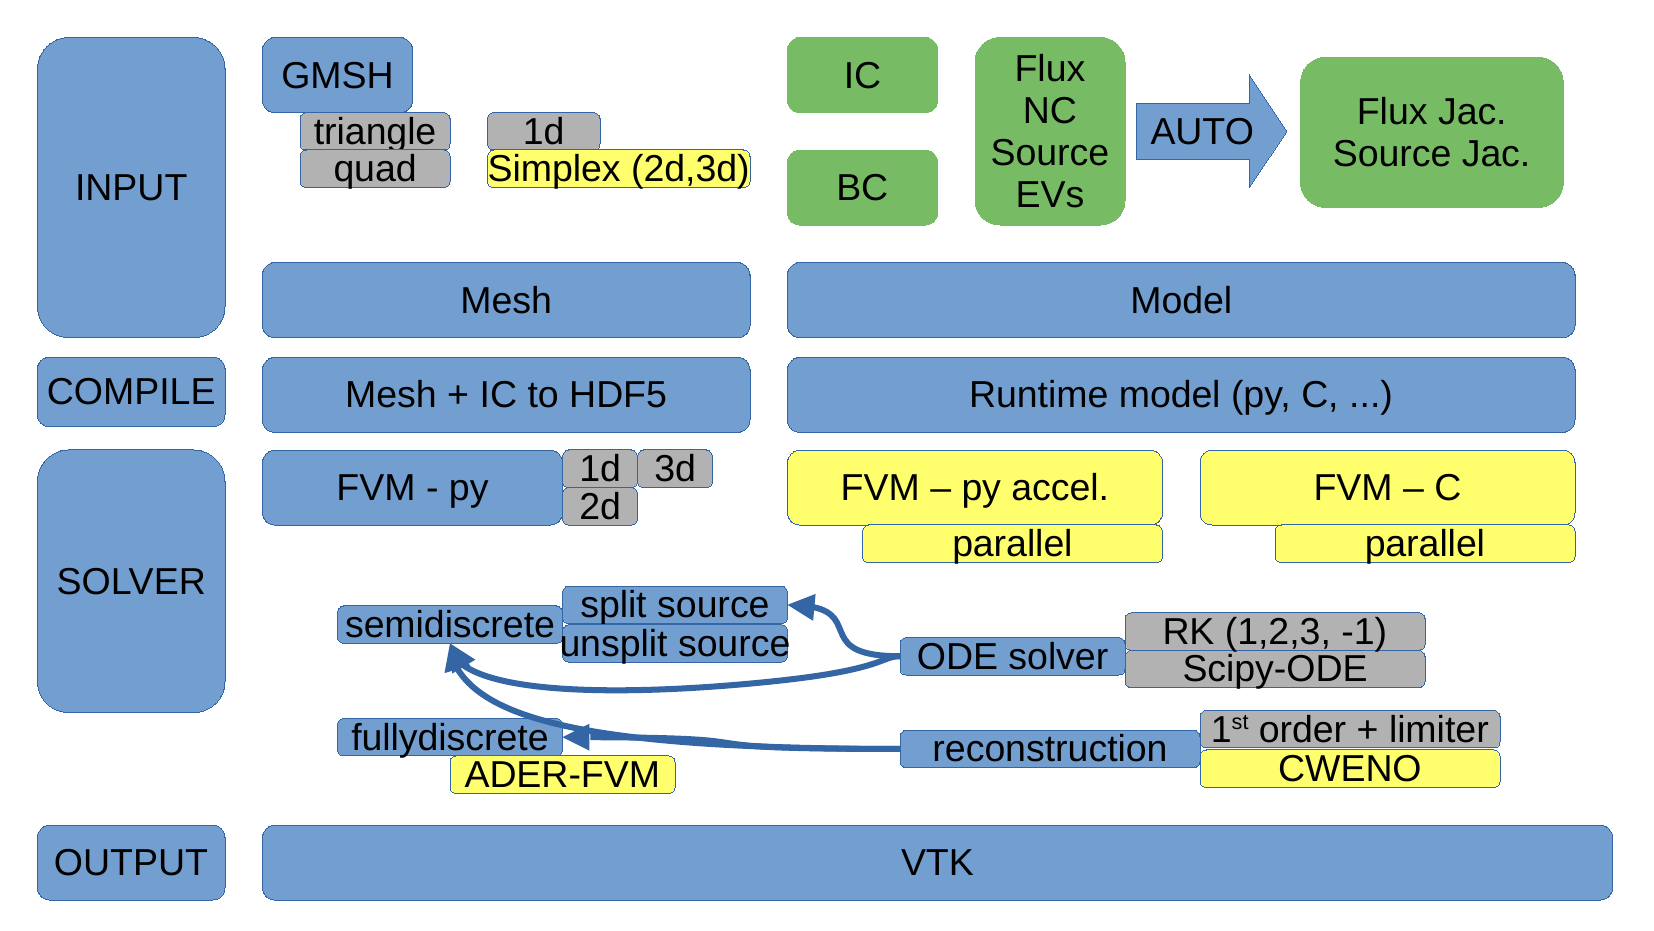

INPUT
GMSH
IC
Flux
NC
Source
EVs
Flux Jac.
Source Jac.
AUTO
triangle
1d
quad
Simplex (2d,3d)
BC
Mesh
Model
COMPILE
Mesh + IC to HDF5
Runtime model (py, C, ...)
SOLVER
FVM - py
1d
3d
FVM – py accel.
FVM – C
2d
parallel
parallel
split source
semidiscrete
RK (1,2,3, -1)
unsplit source
ODE solver
Scipy-ODE
1st order + limiter
fullydiscrete
reconstruction
CWENO
ADER-FVM
OUTPUT
VTK